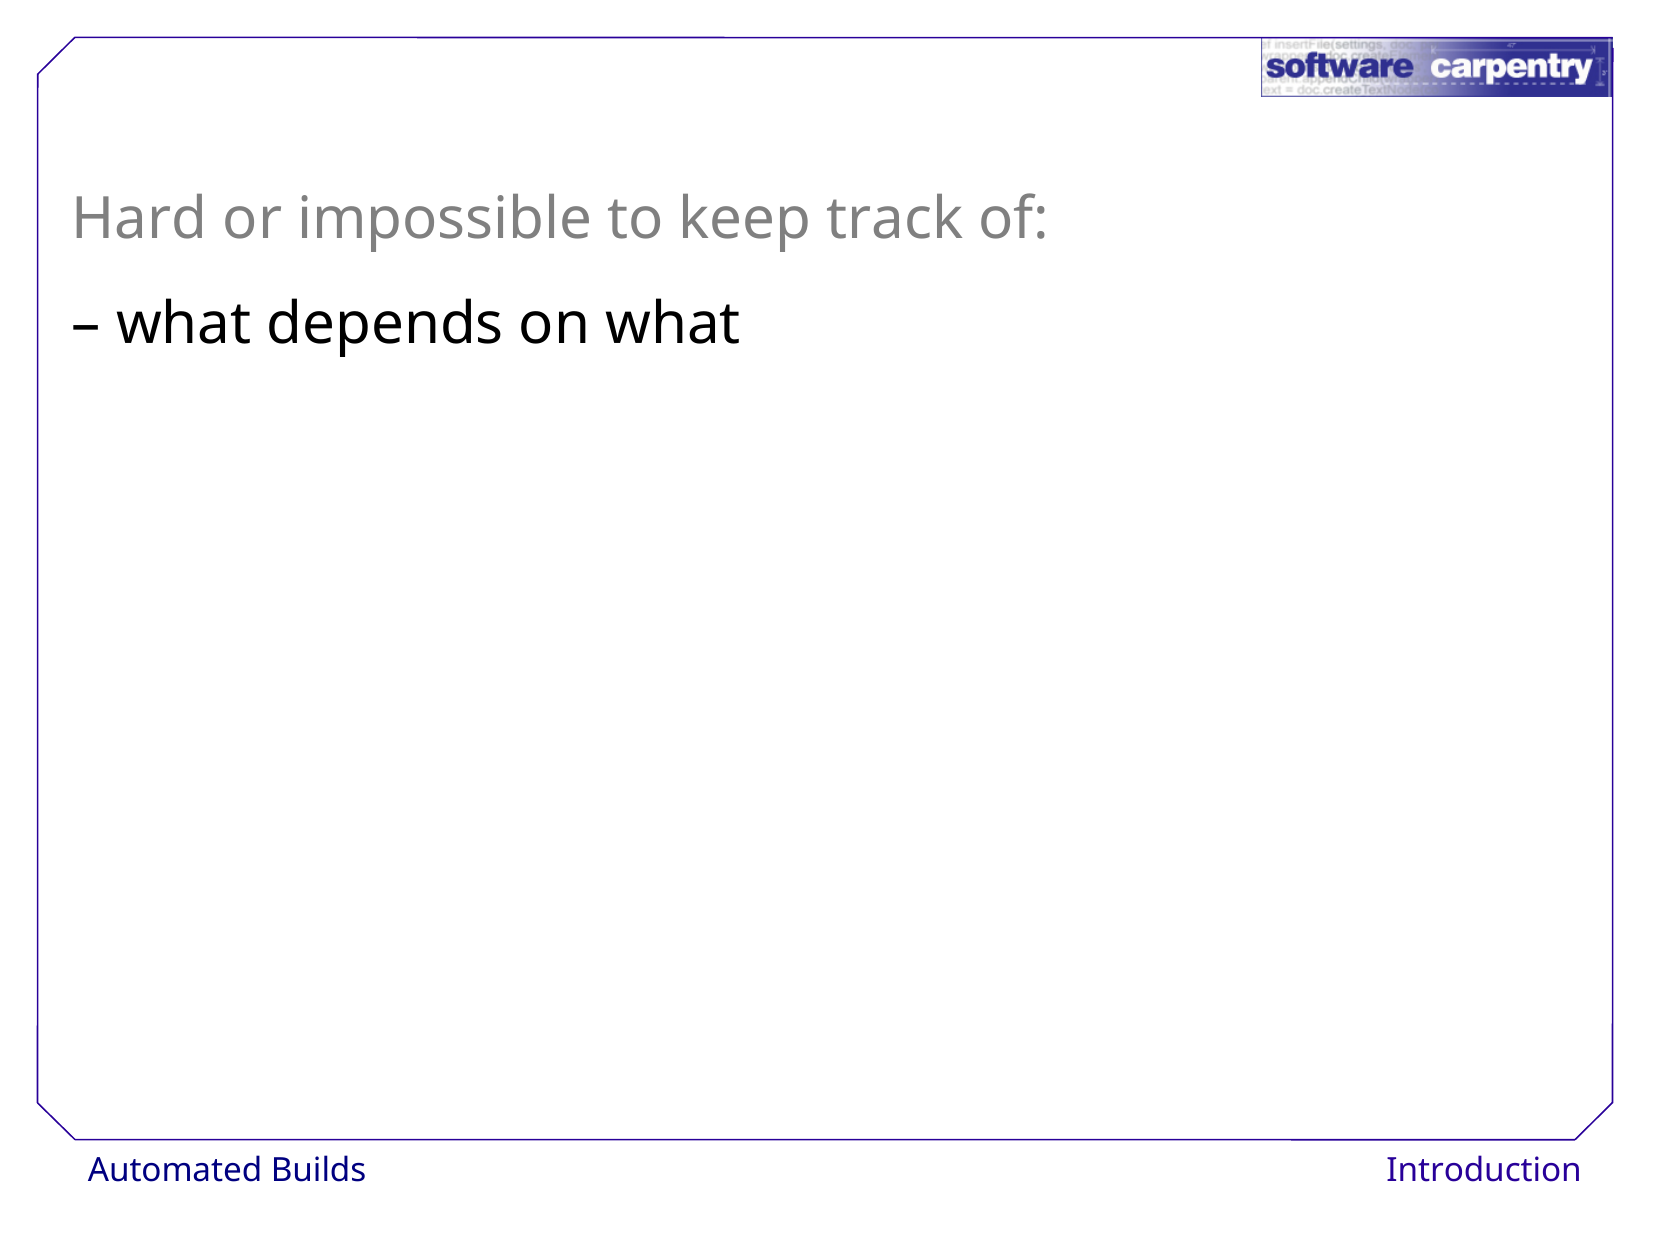

Hard or impossible to keep track of:
– what depends on what